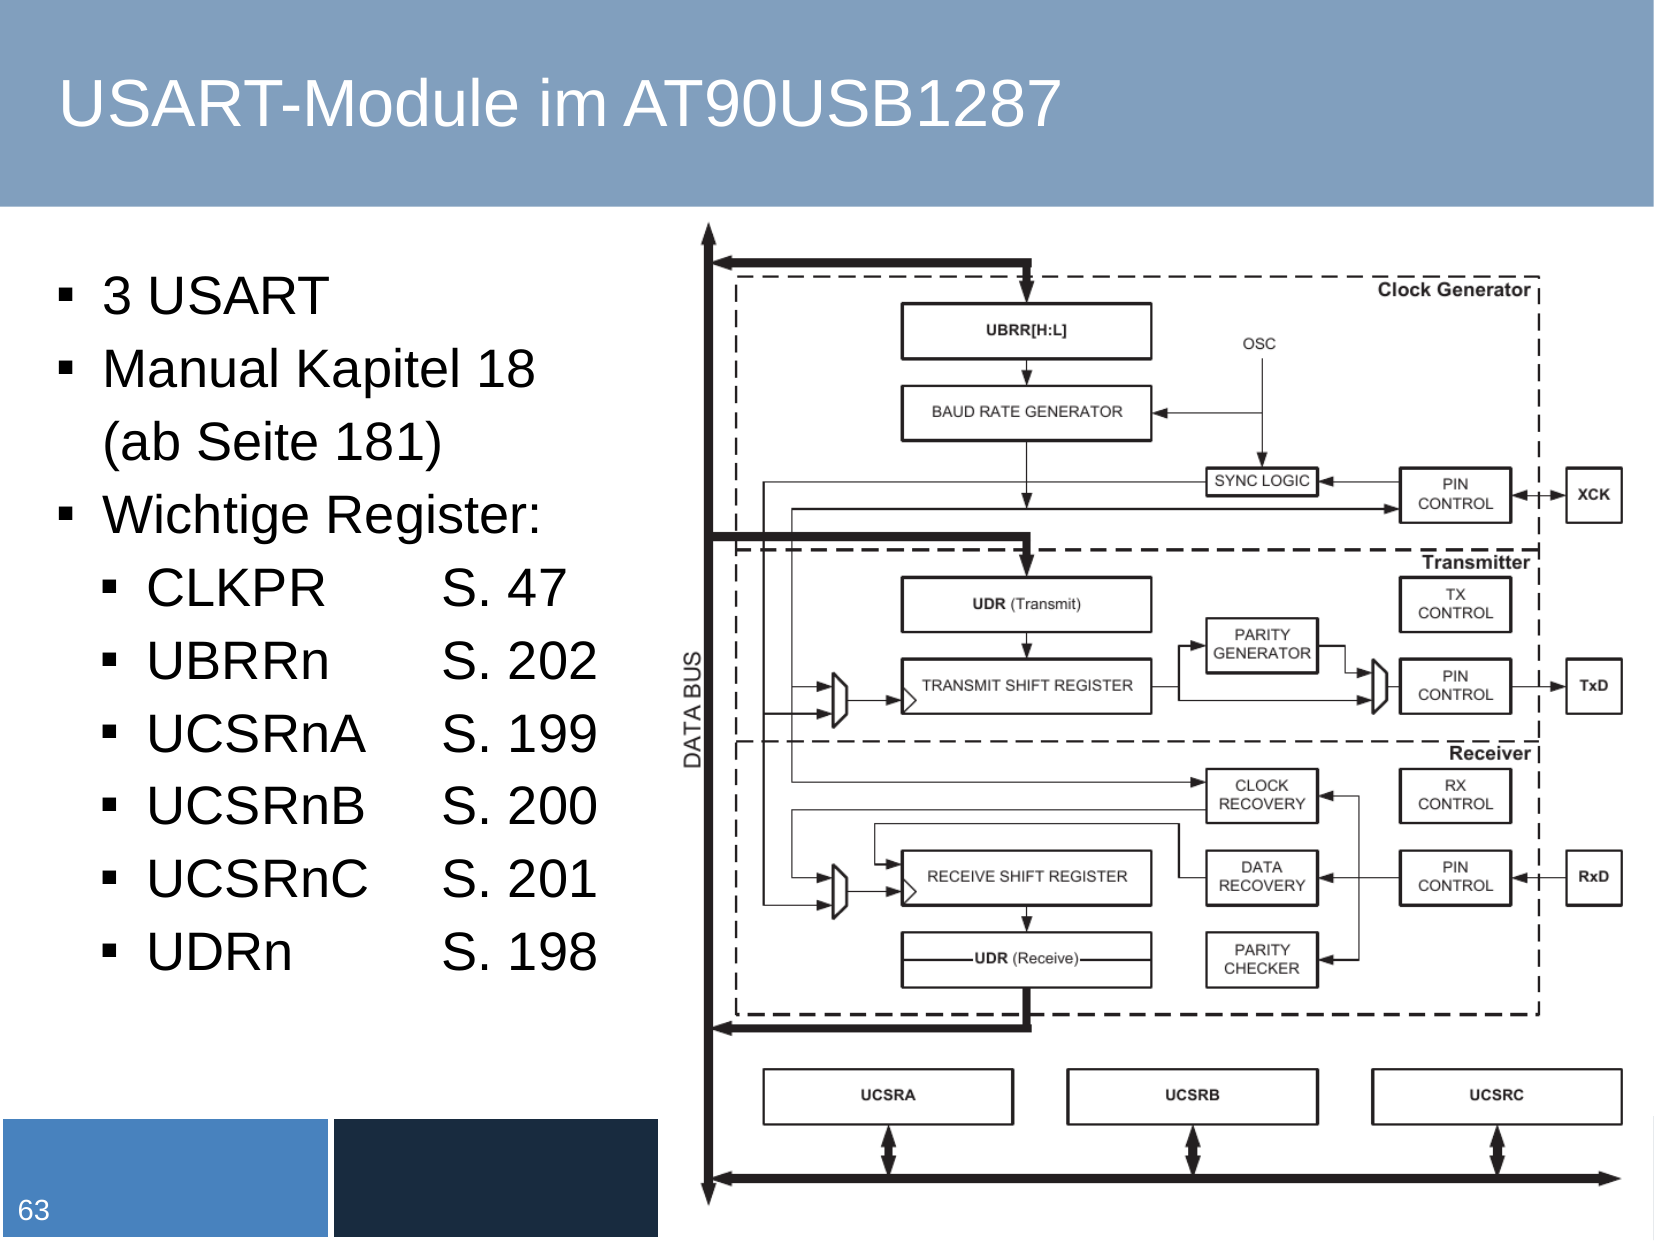

# USART-Module im AT90USB1287
3 USART
Manual Kapitel 18
(ab Seite 181)
Wichtige Register:
CLKPR		S. 47
UBRRn		S. 202
UCSRnA		S. 199
UCSRnB		S. 200
UCSRnC		S. 201
UDRn			S. 198
LibreOffice Productivity Suite
63